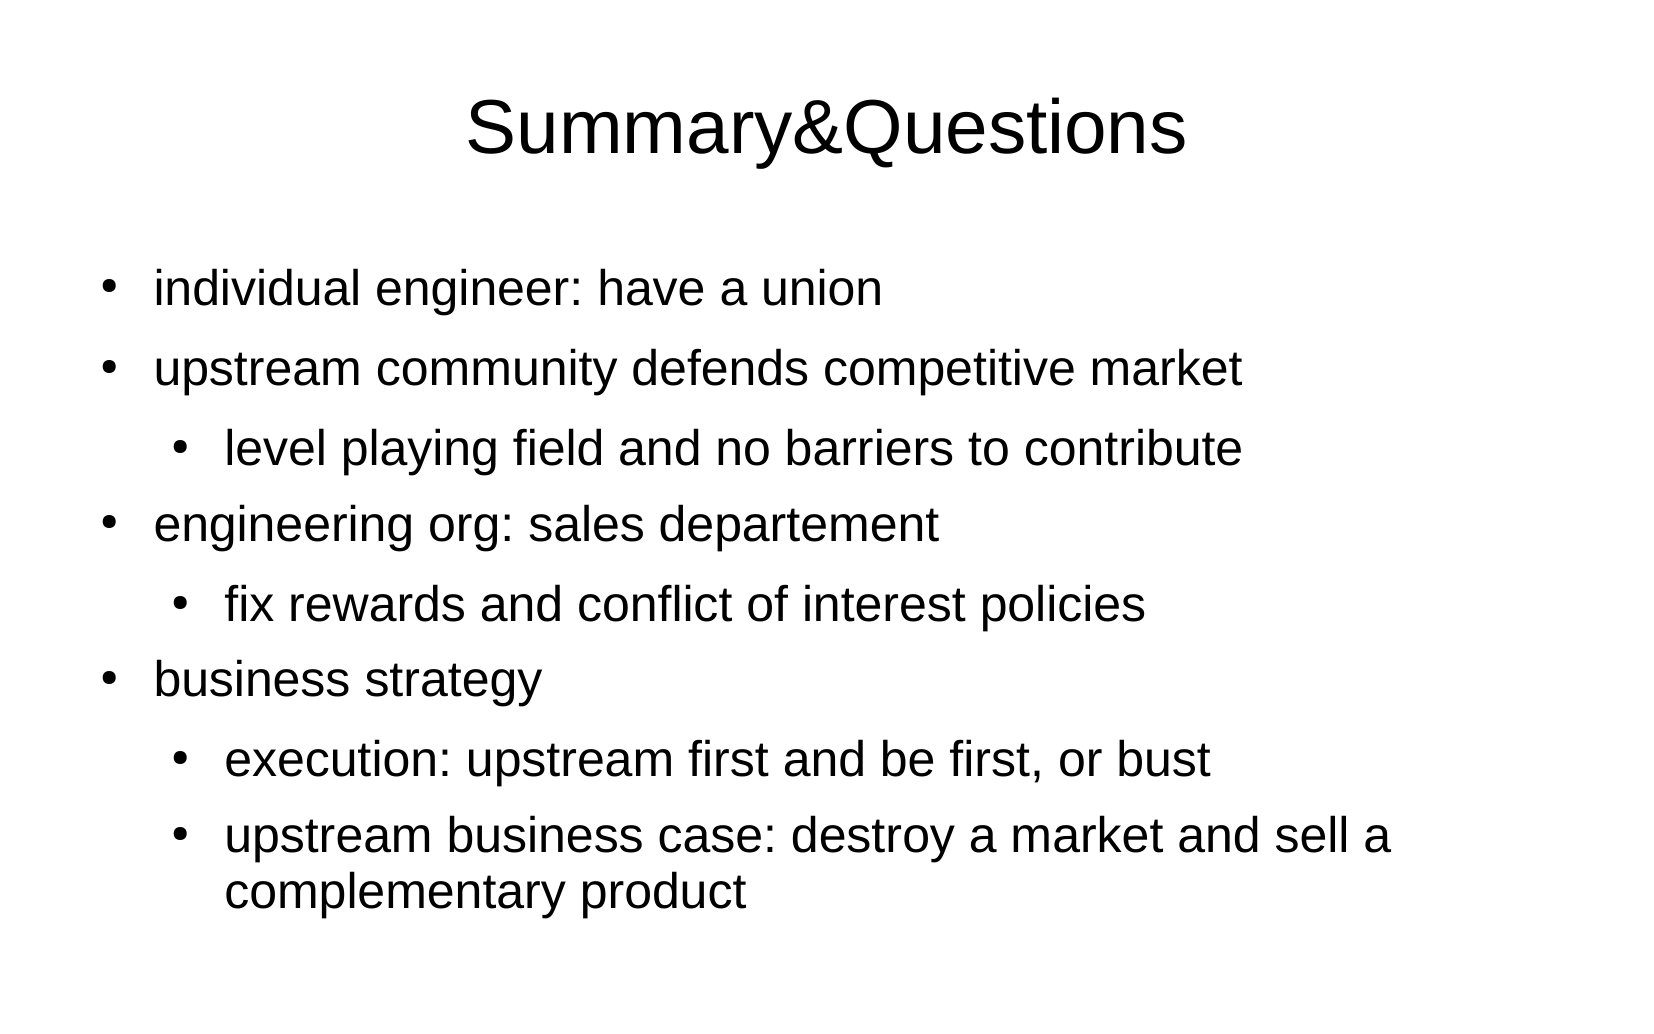

# Summary&Questions
individual engineer: have a union
upstream community defends competitive market
level playing field and no barriers to contribute
engineering org: sales departement
fix rewards and conflict of interest policies
business strategy
execution: upstream first and be first, or bust
upstream business case: destroy a market and sell a complementary product